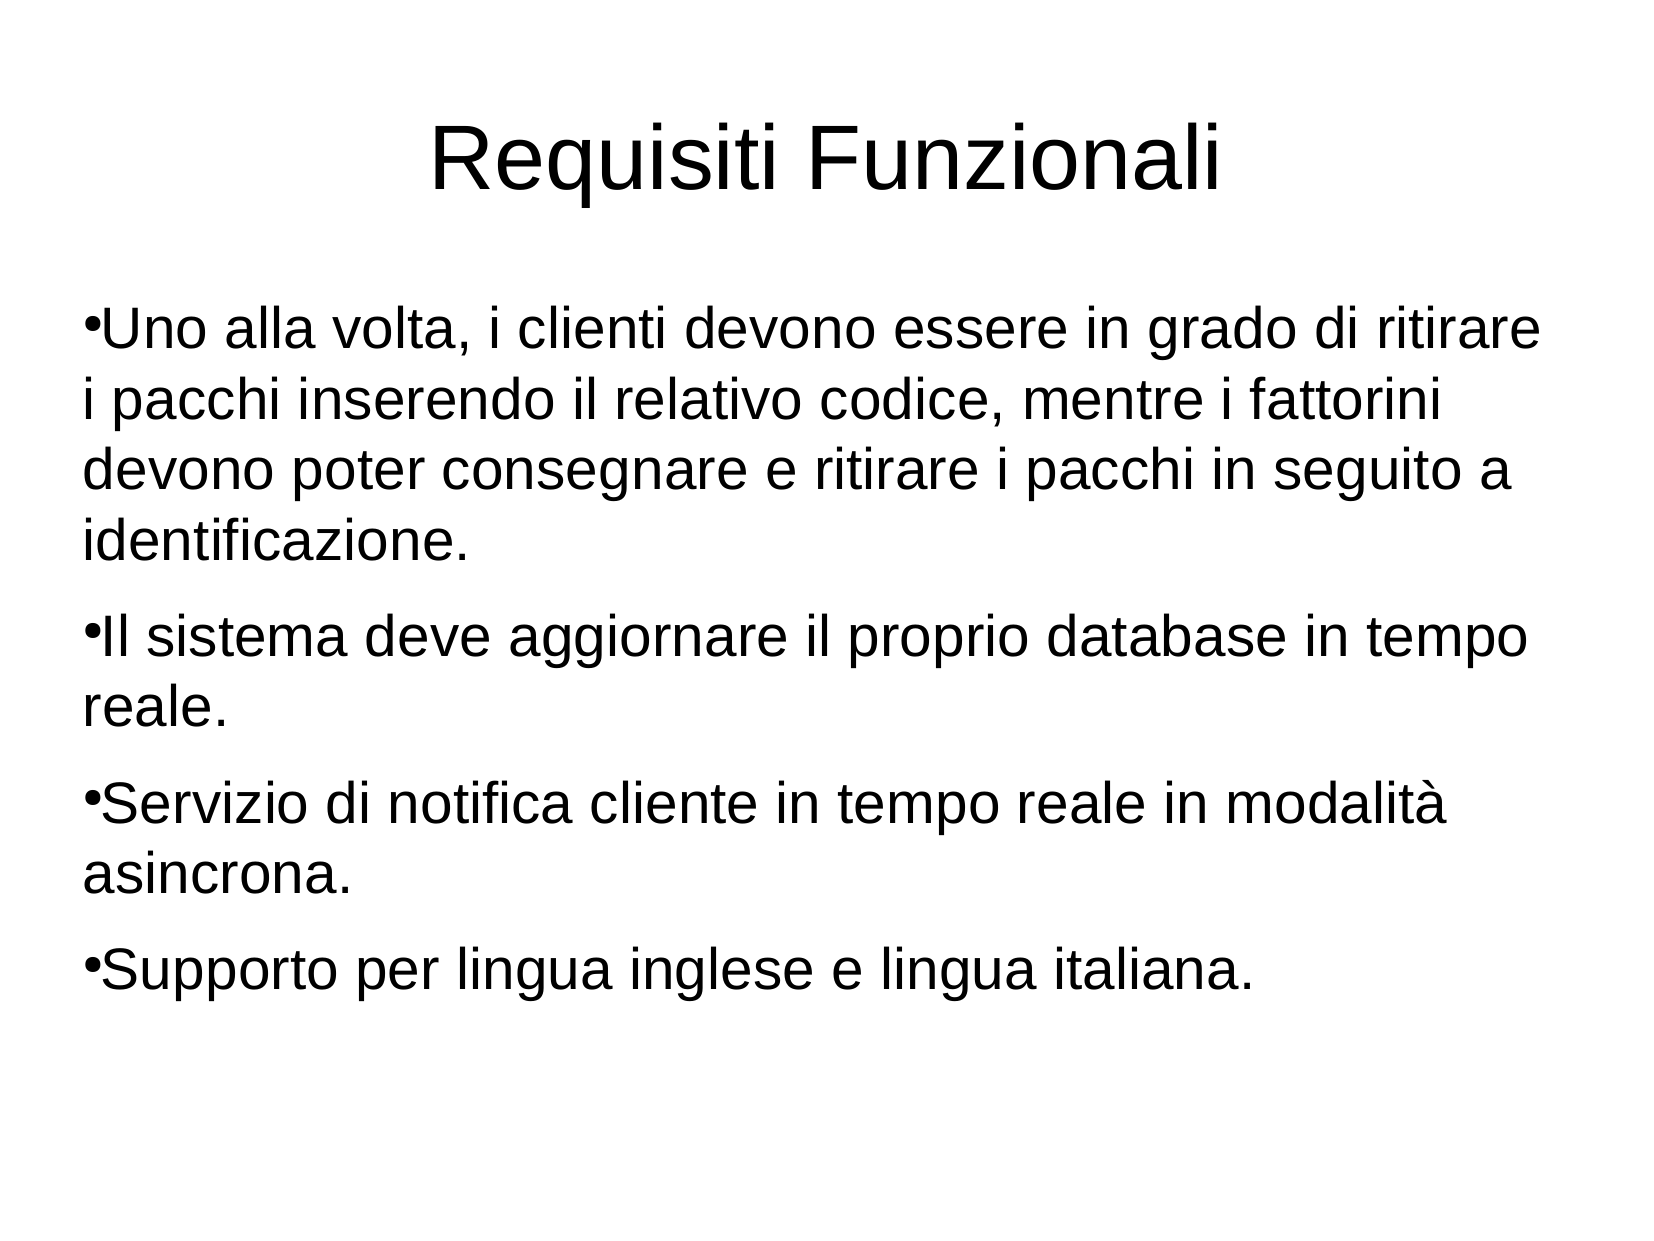

# Requisiti Funzionali
Uno alla volta, i clienti devono essere in grado di ritirare i pacchi inserendo il relativo codice, mentre i fattorini devono poter consegnare e ritirare i pacchi in seguito a identificazione.
Il sistema deve aggiornare il proprio database in tempo reale.
Servizio di notifica cliente in tempo reale in modalità asincrona.
Supporto per lingua inglese e lingua italiana.